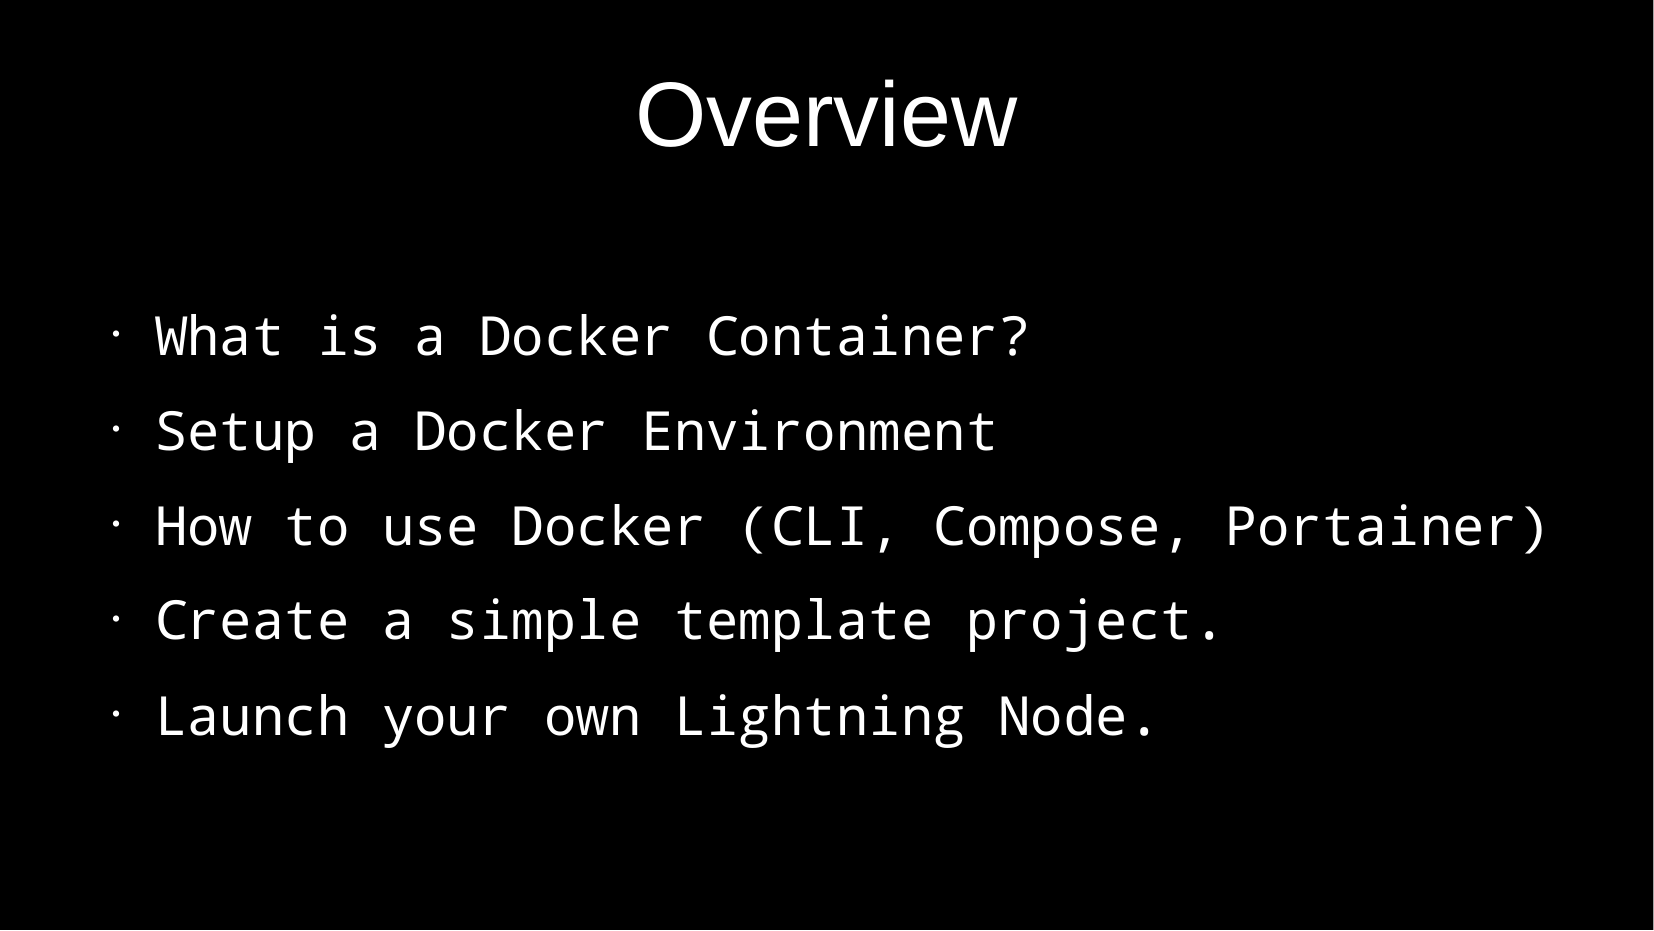

# Overview
What is a Docker Container?
Setup a Docker Environment
How to use Docker (CLI, Compose, Portainer)
Create a simple template project.
Launch your own Lightning Node.